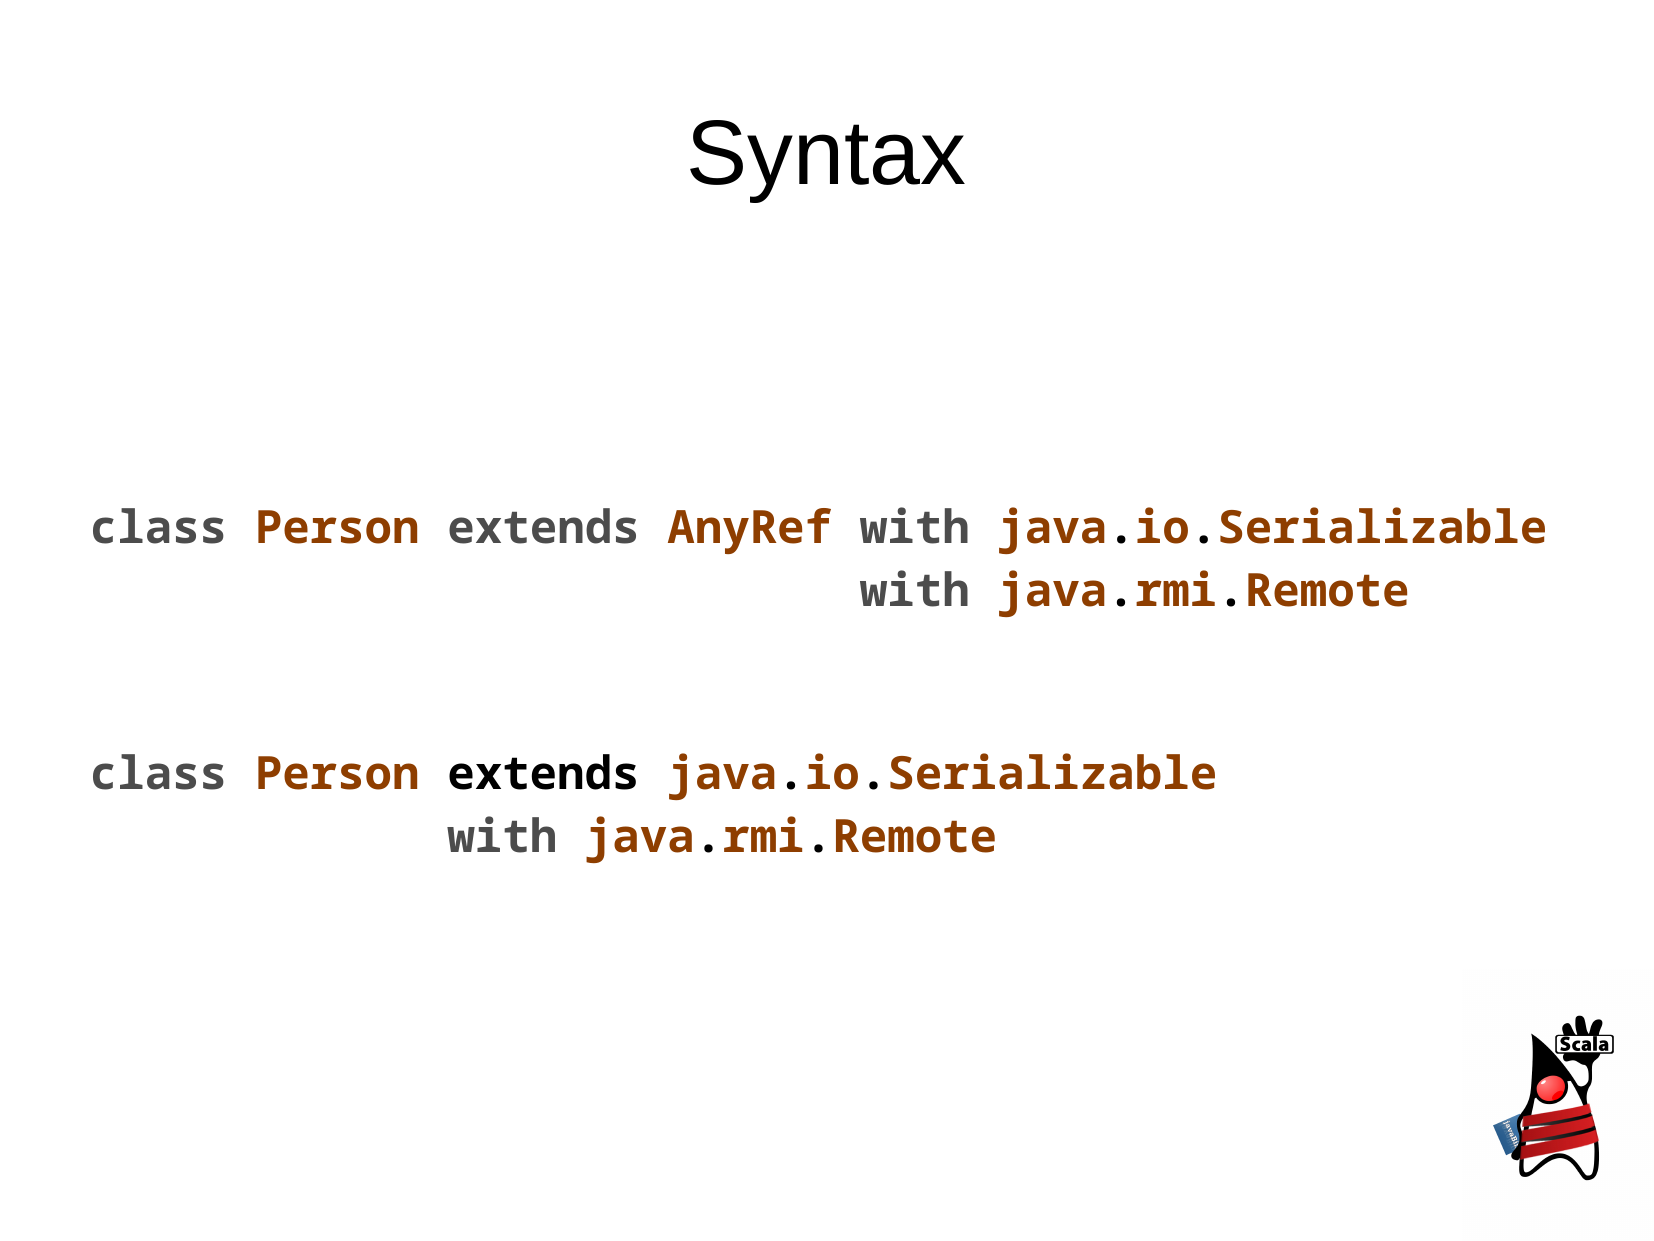

# Syntax
class Person extends AnyRef with java.io.Serializable with java.rmi.Remote
class Person extends java.io.Serializable
 with java.rmi.Remote